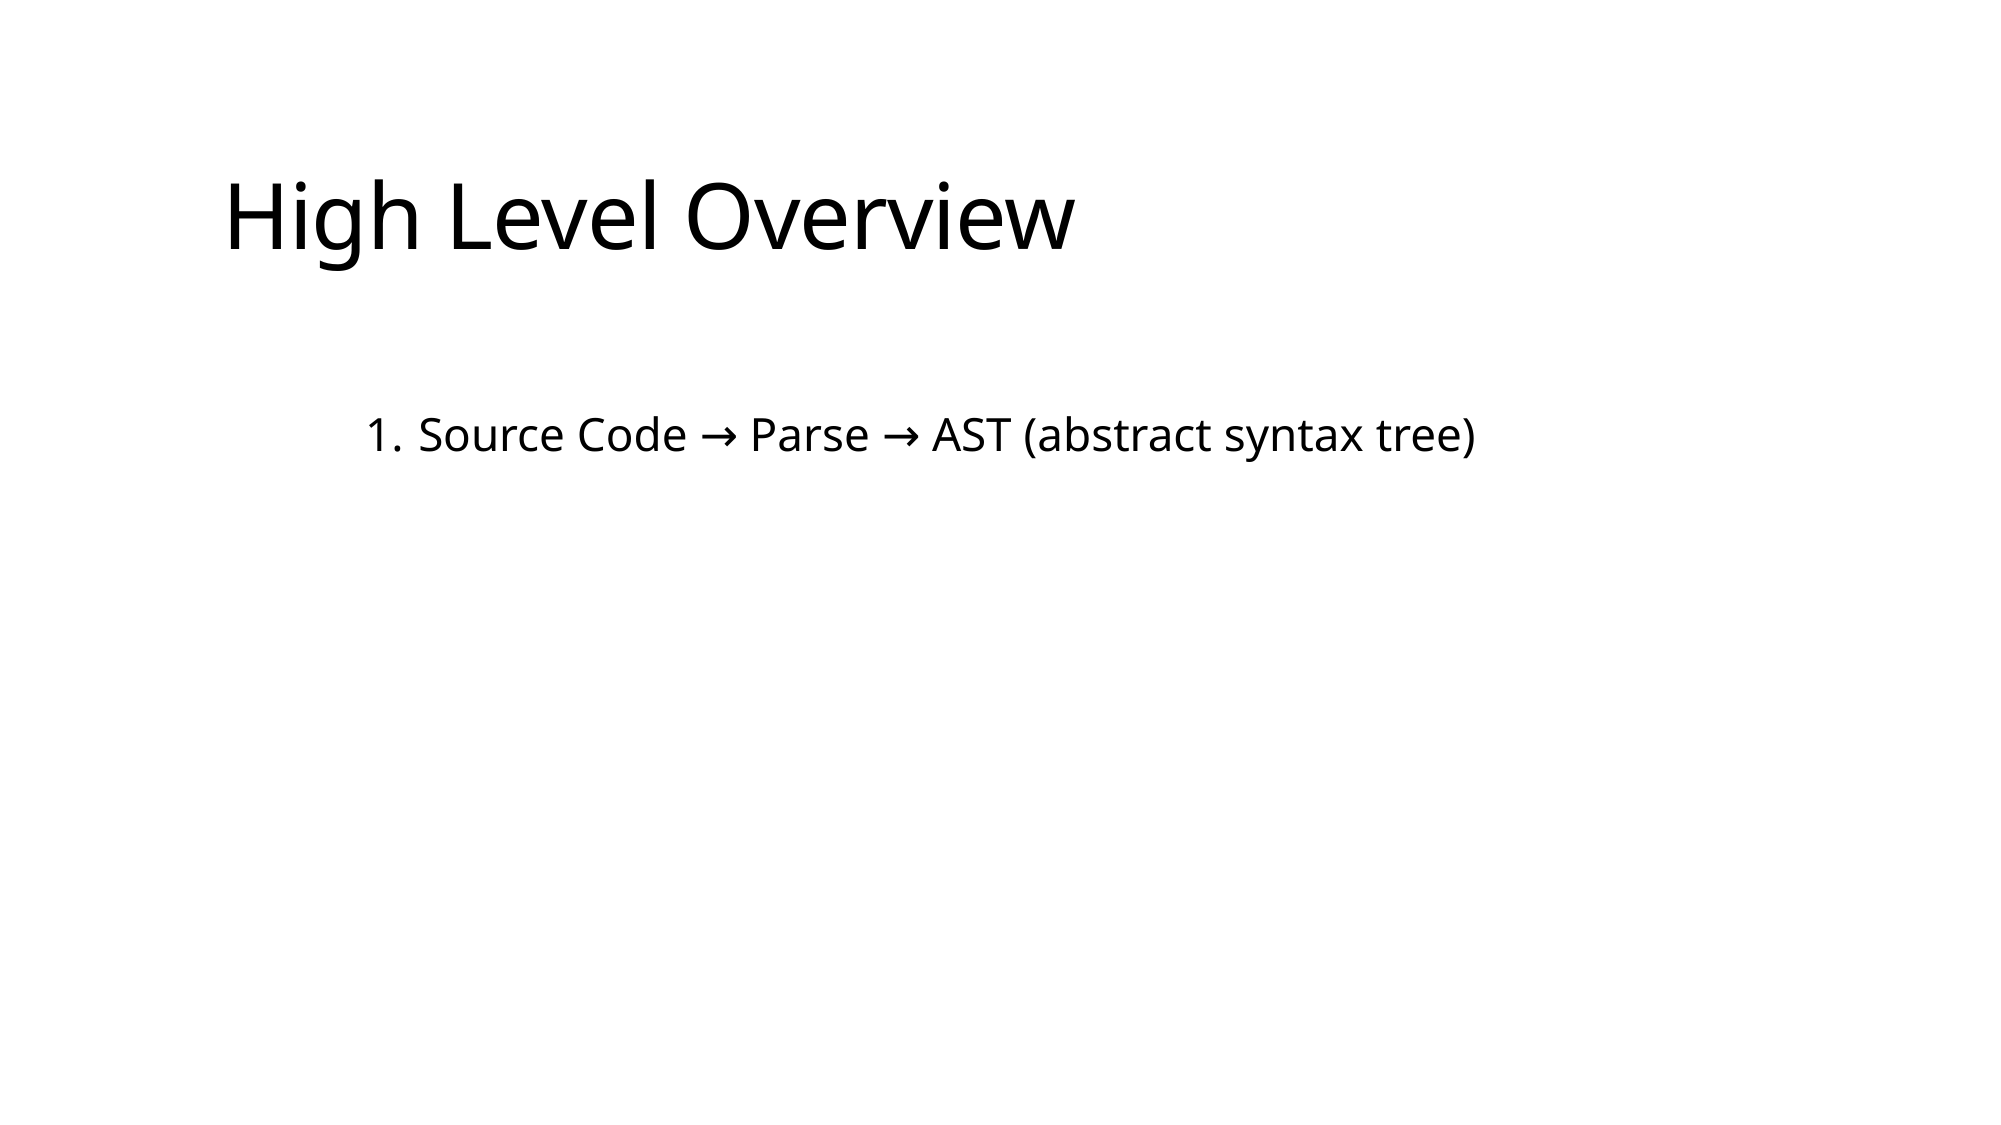

# High Level Overview
Source Code → Parse → AST (abstract syntax tree)